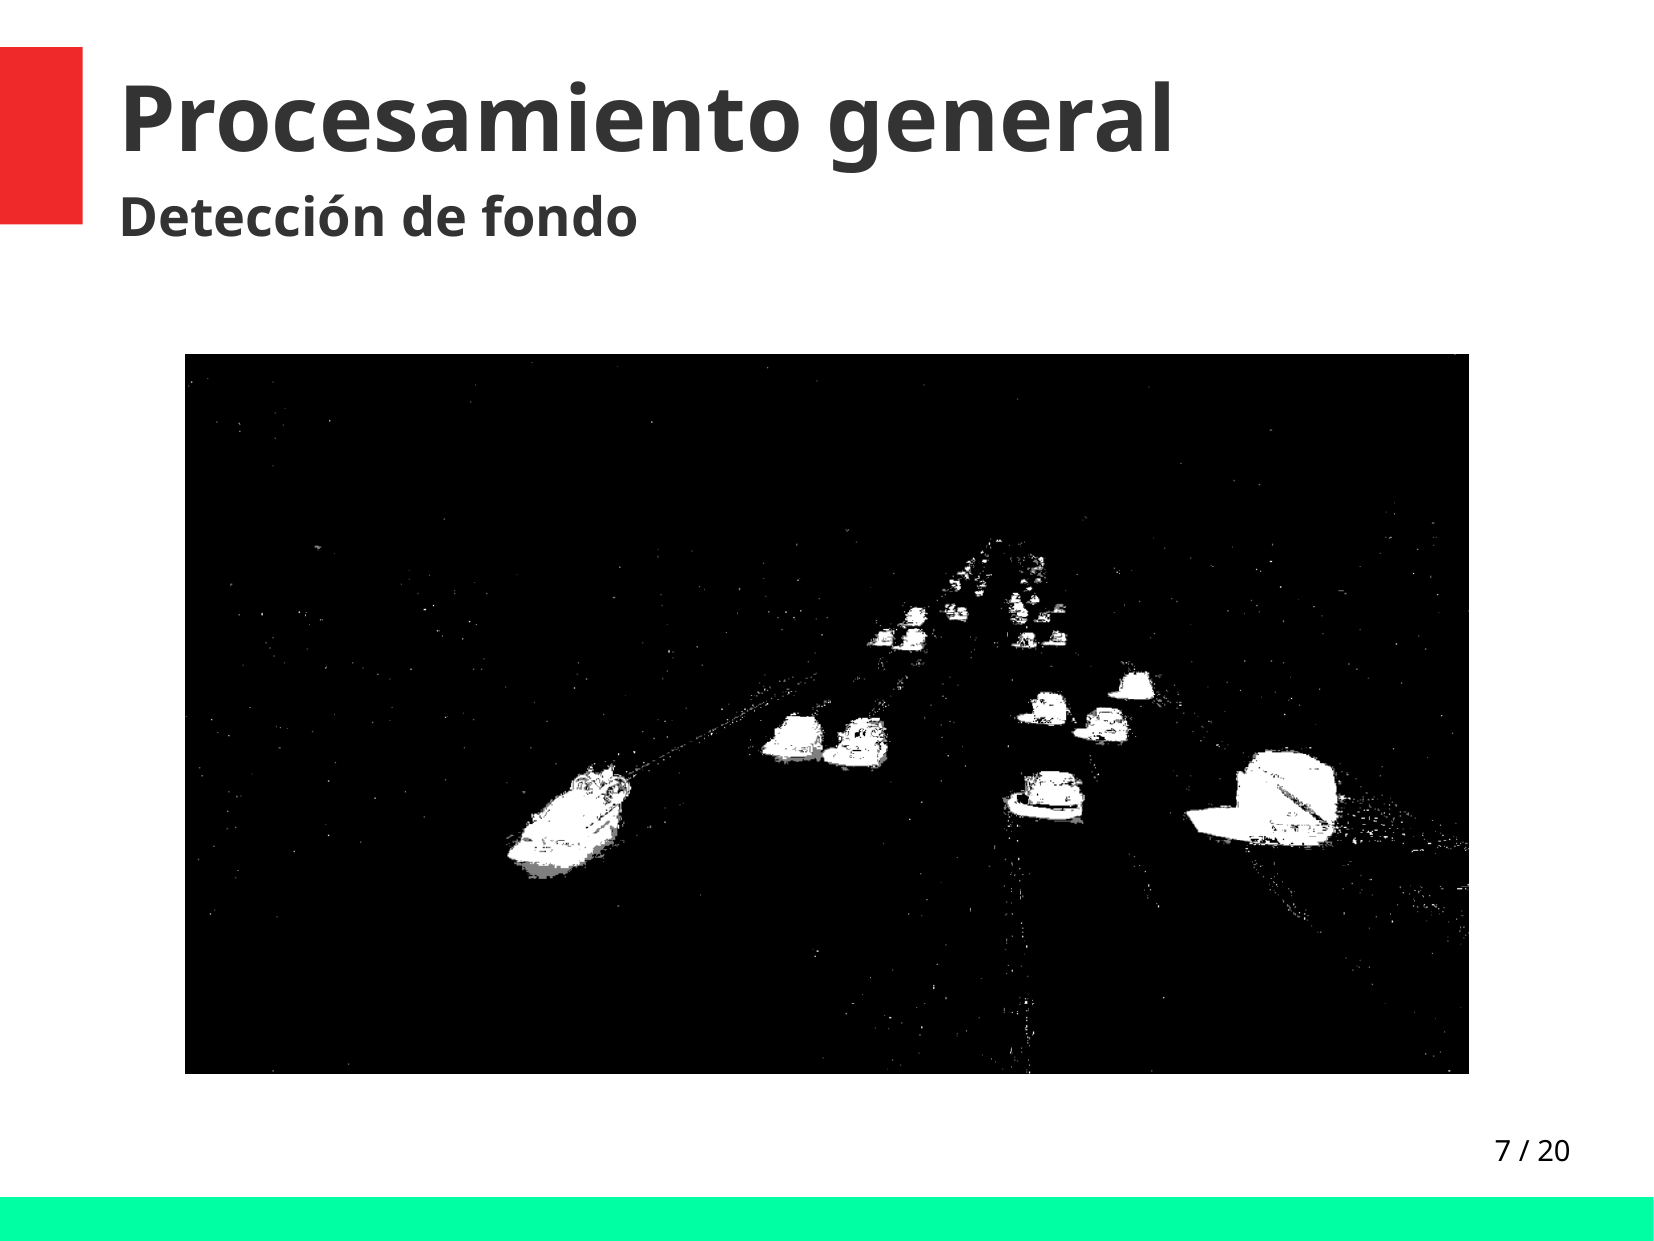

# Procesamiento general Detección de fondo
7